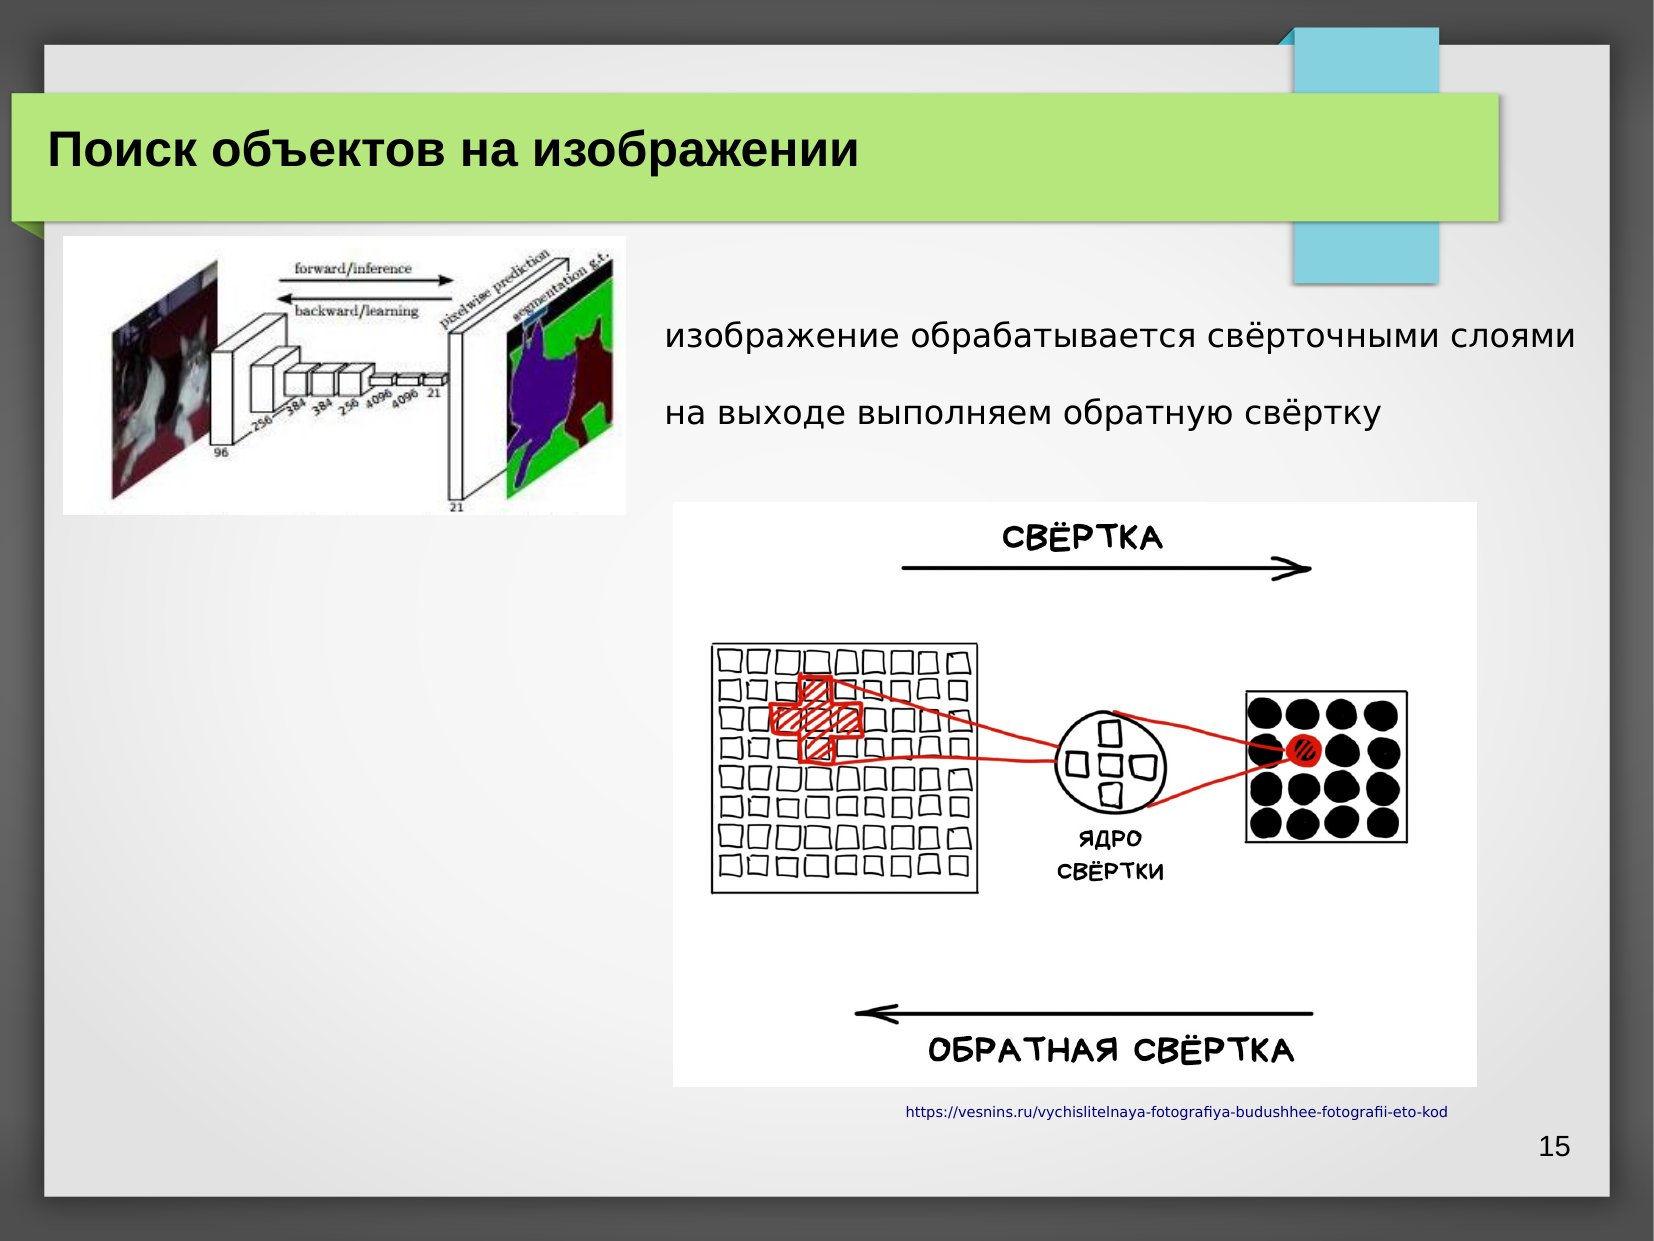

# Поиск объектов на изображении
изображение обрабатывается свёрточными слоями
на выходе выполняем обратную свёртку
https://vesnins.ru/vychislitelnaya-fotografiya-budushhee-fotografii-eto-kod
15